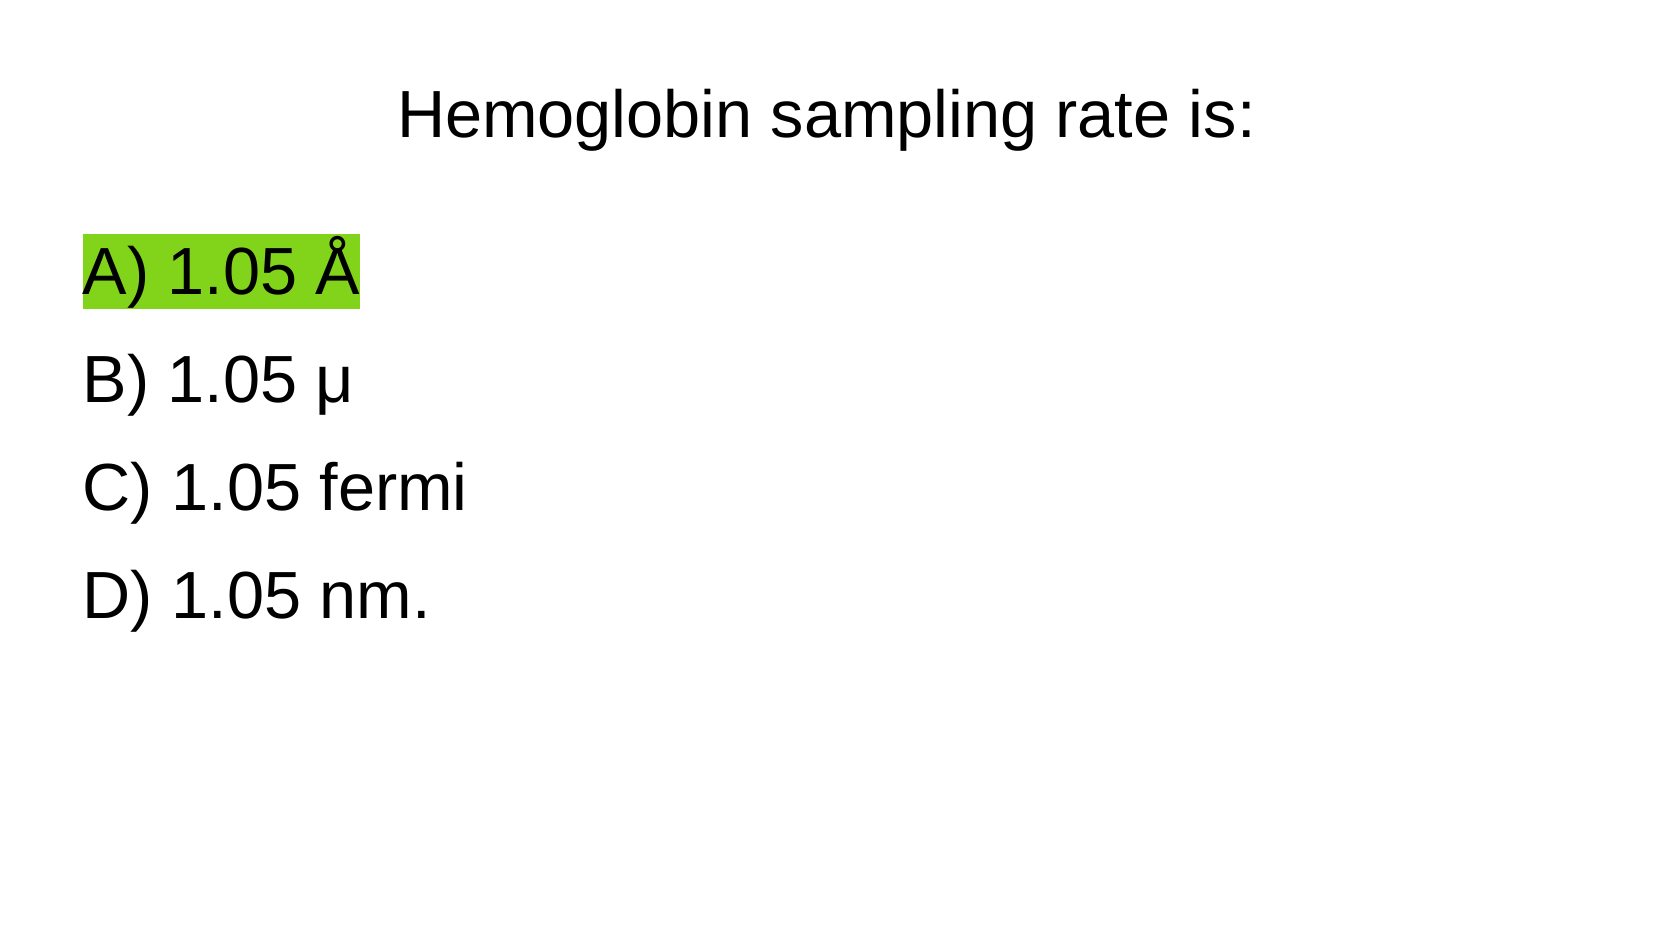

# Hemoglobin sampling rate is:
 1.05 Å
 1.05 μ
 1.05 fermi
 1.05 nm.